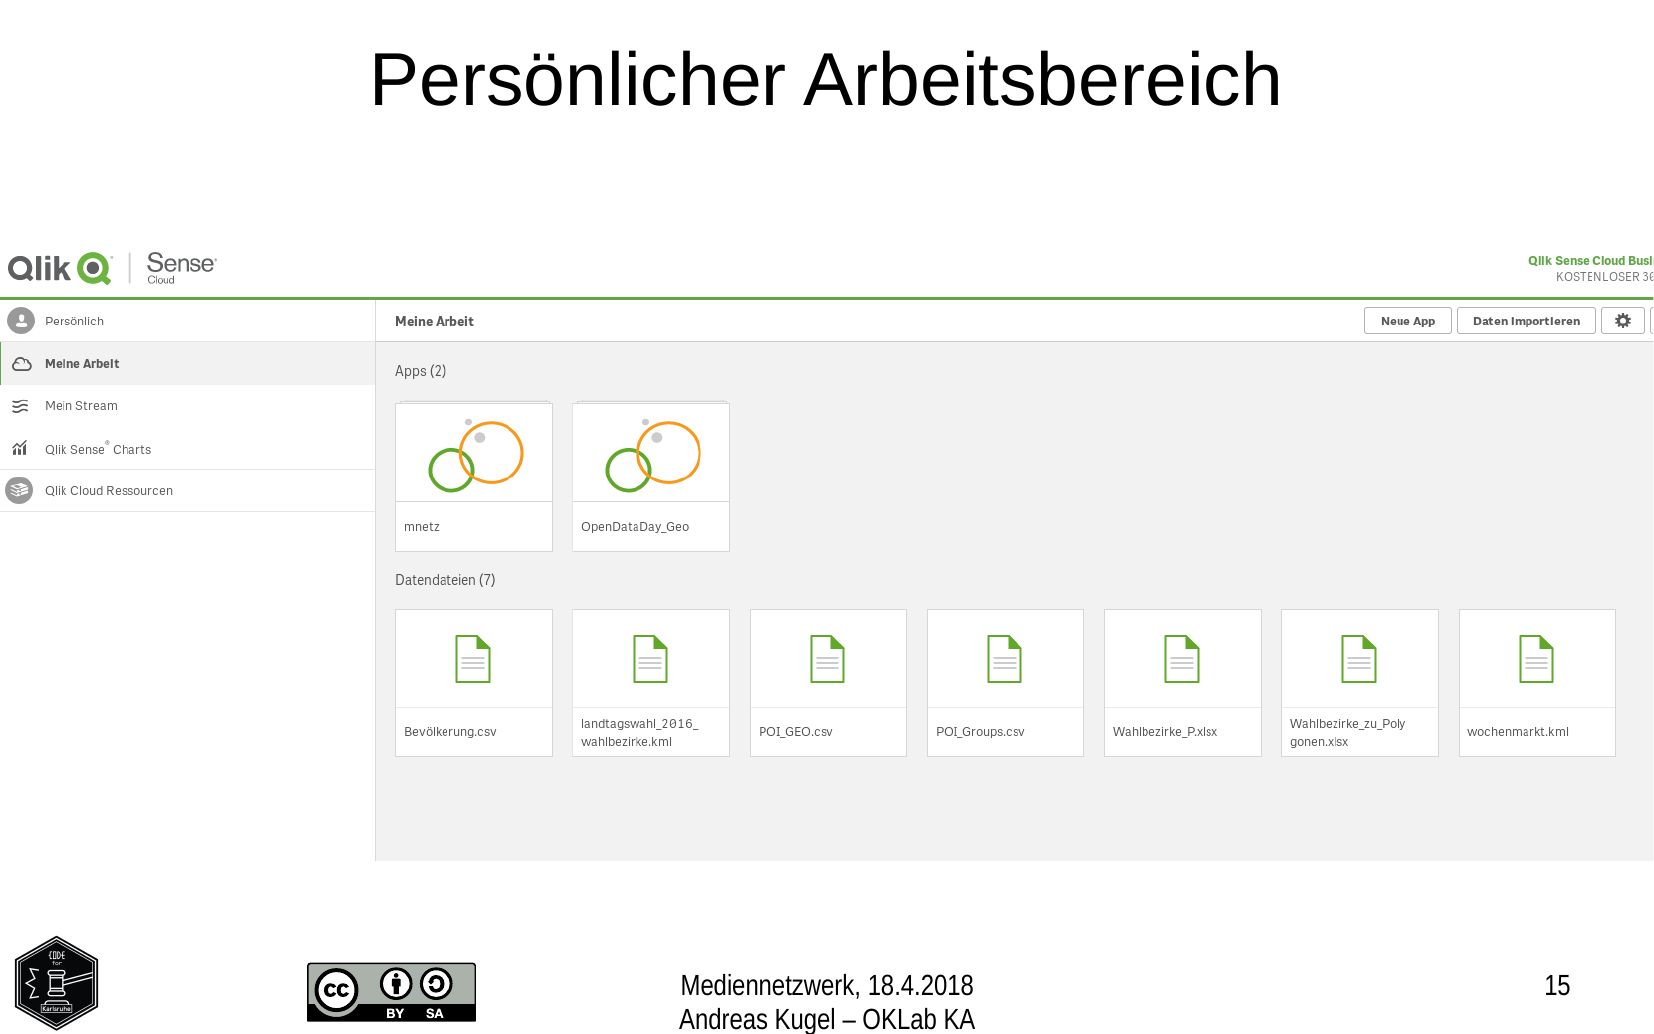

# Persönlicher Arbeitsbereich
Wie werden Zahlen zu Codes?
15